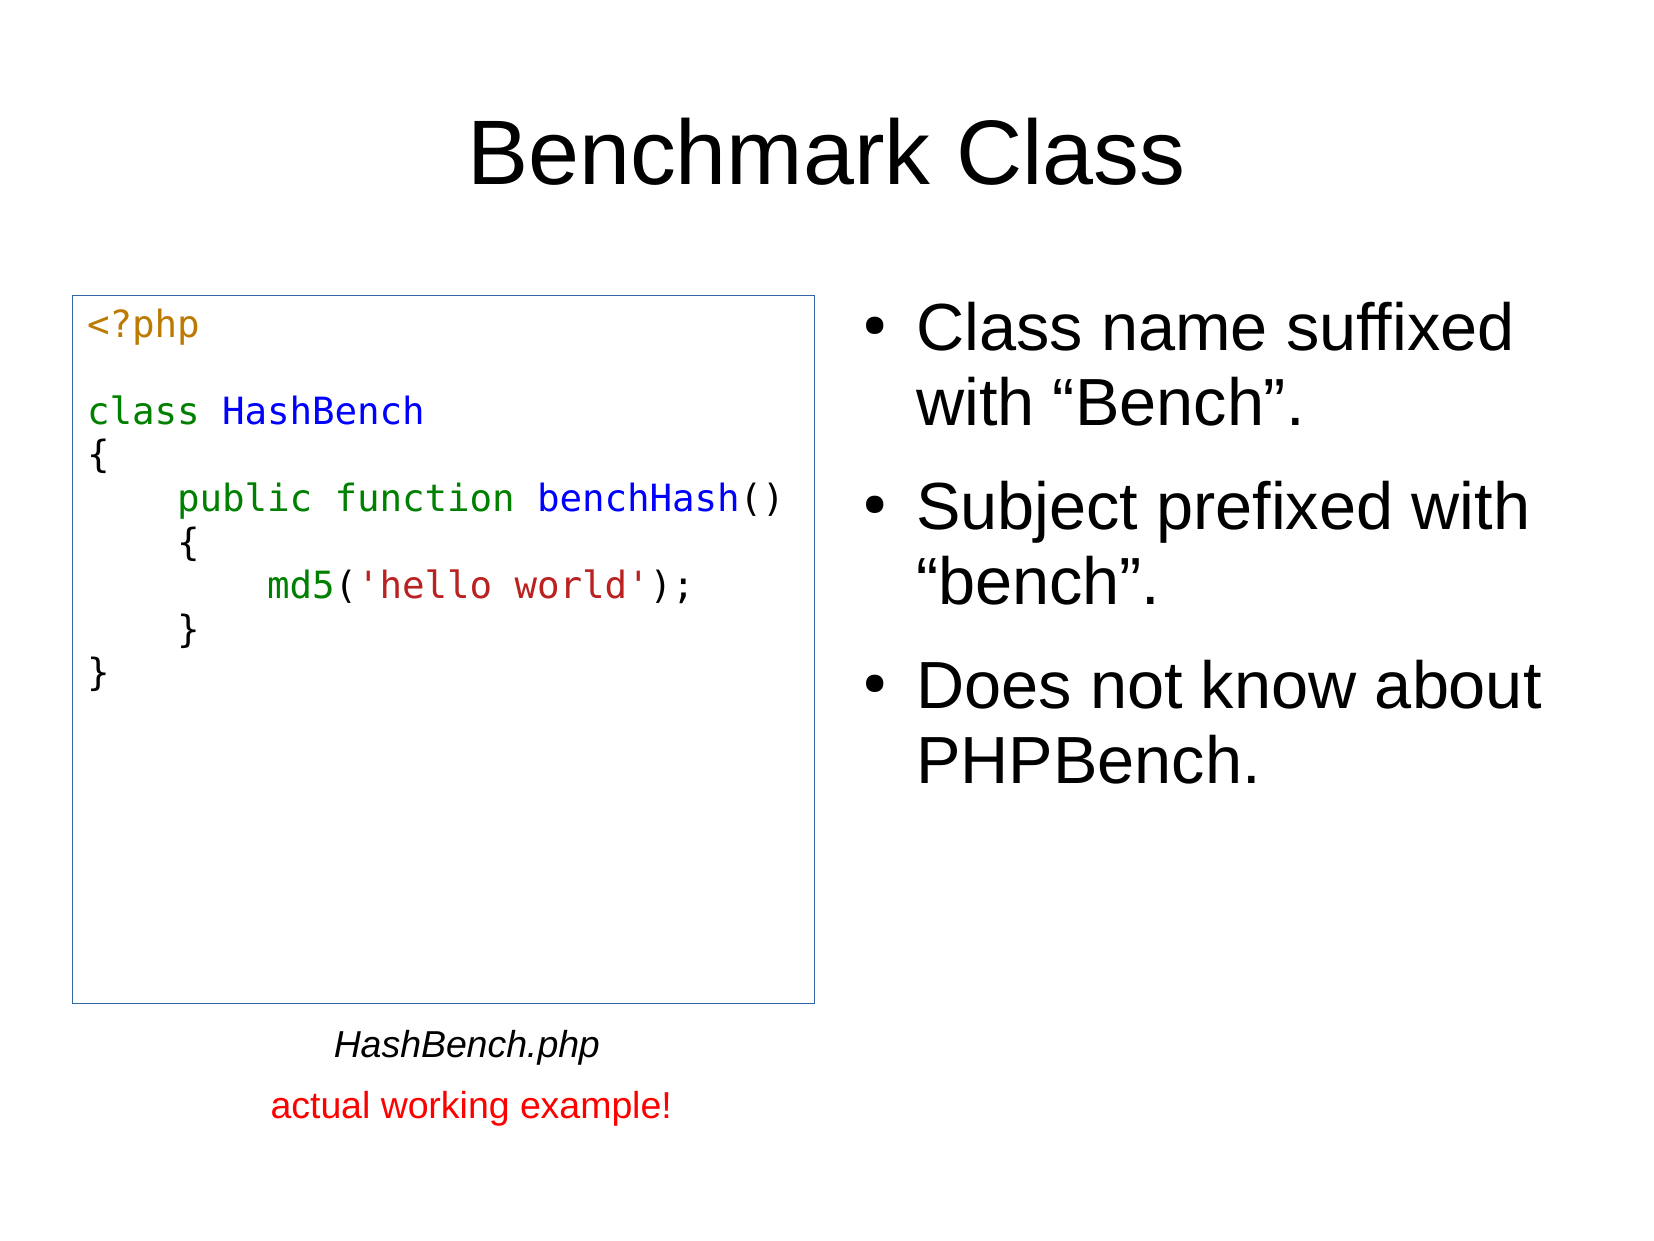

# Benchmark Class
Class name suffixed with “Bench”.
Subject prefixed with “bench”.
Does not know about PHPBench.
<?php
class HashBench
{
 public function benchHash()
 {
 md5('hello world');
 }
}
HashBench.php
actual working example!